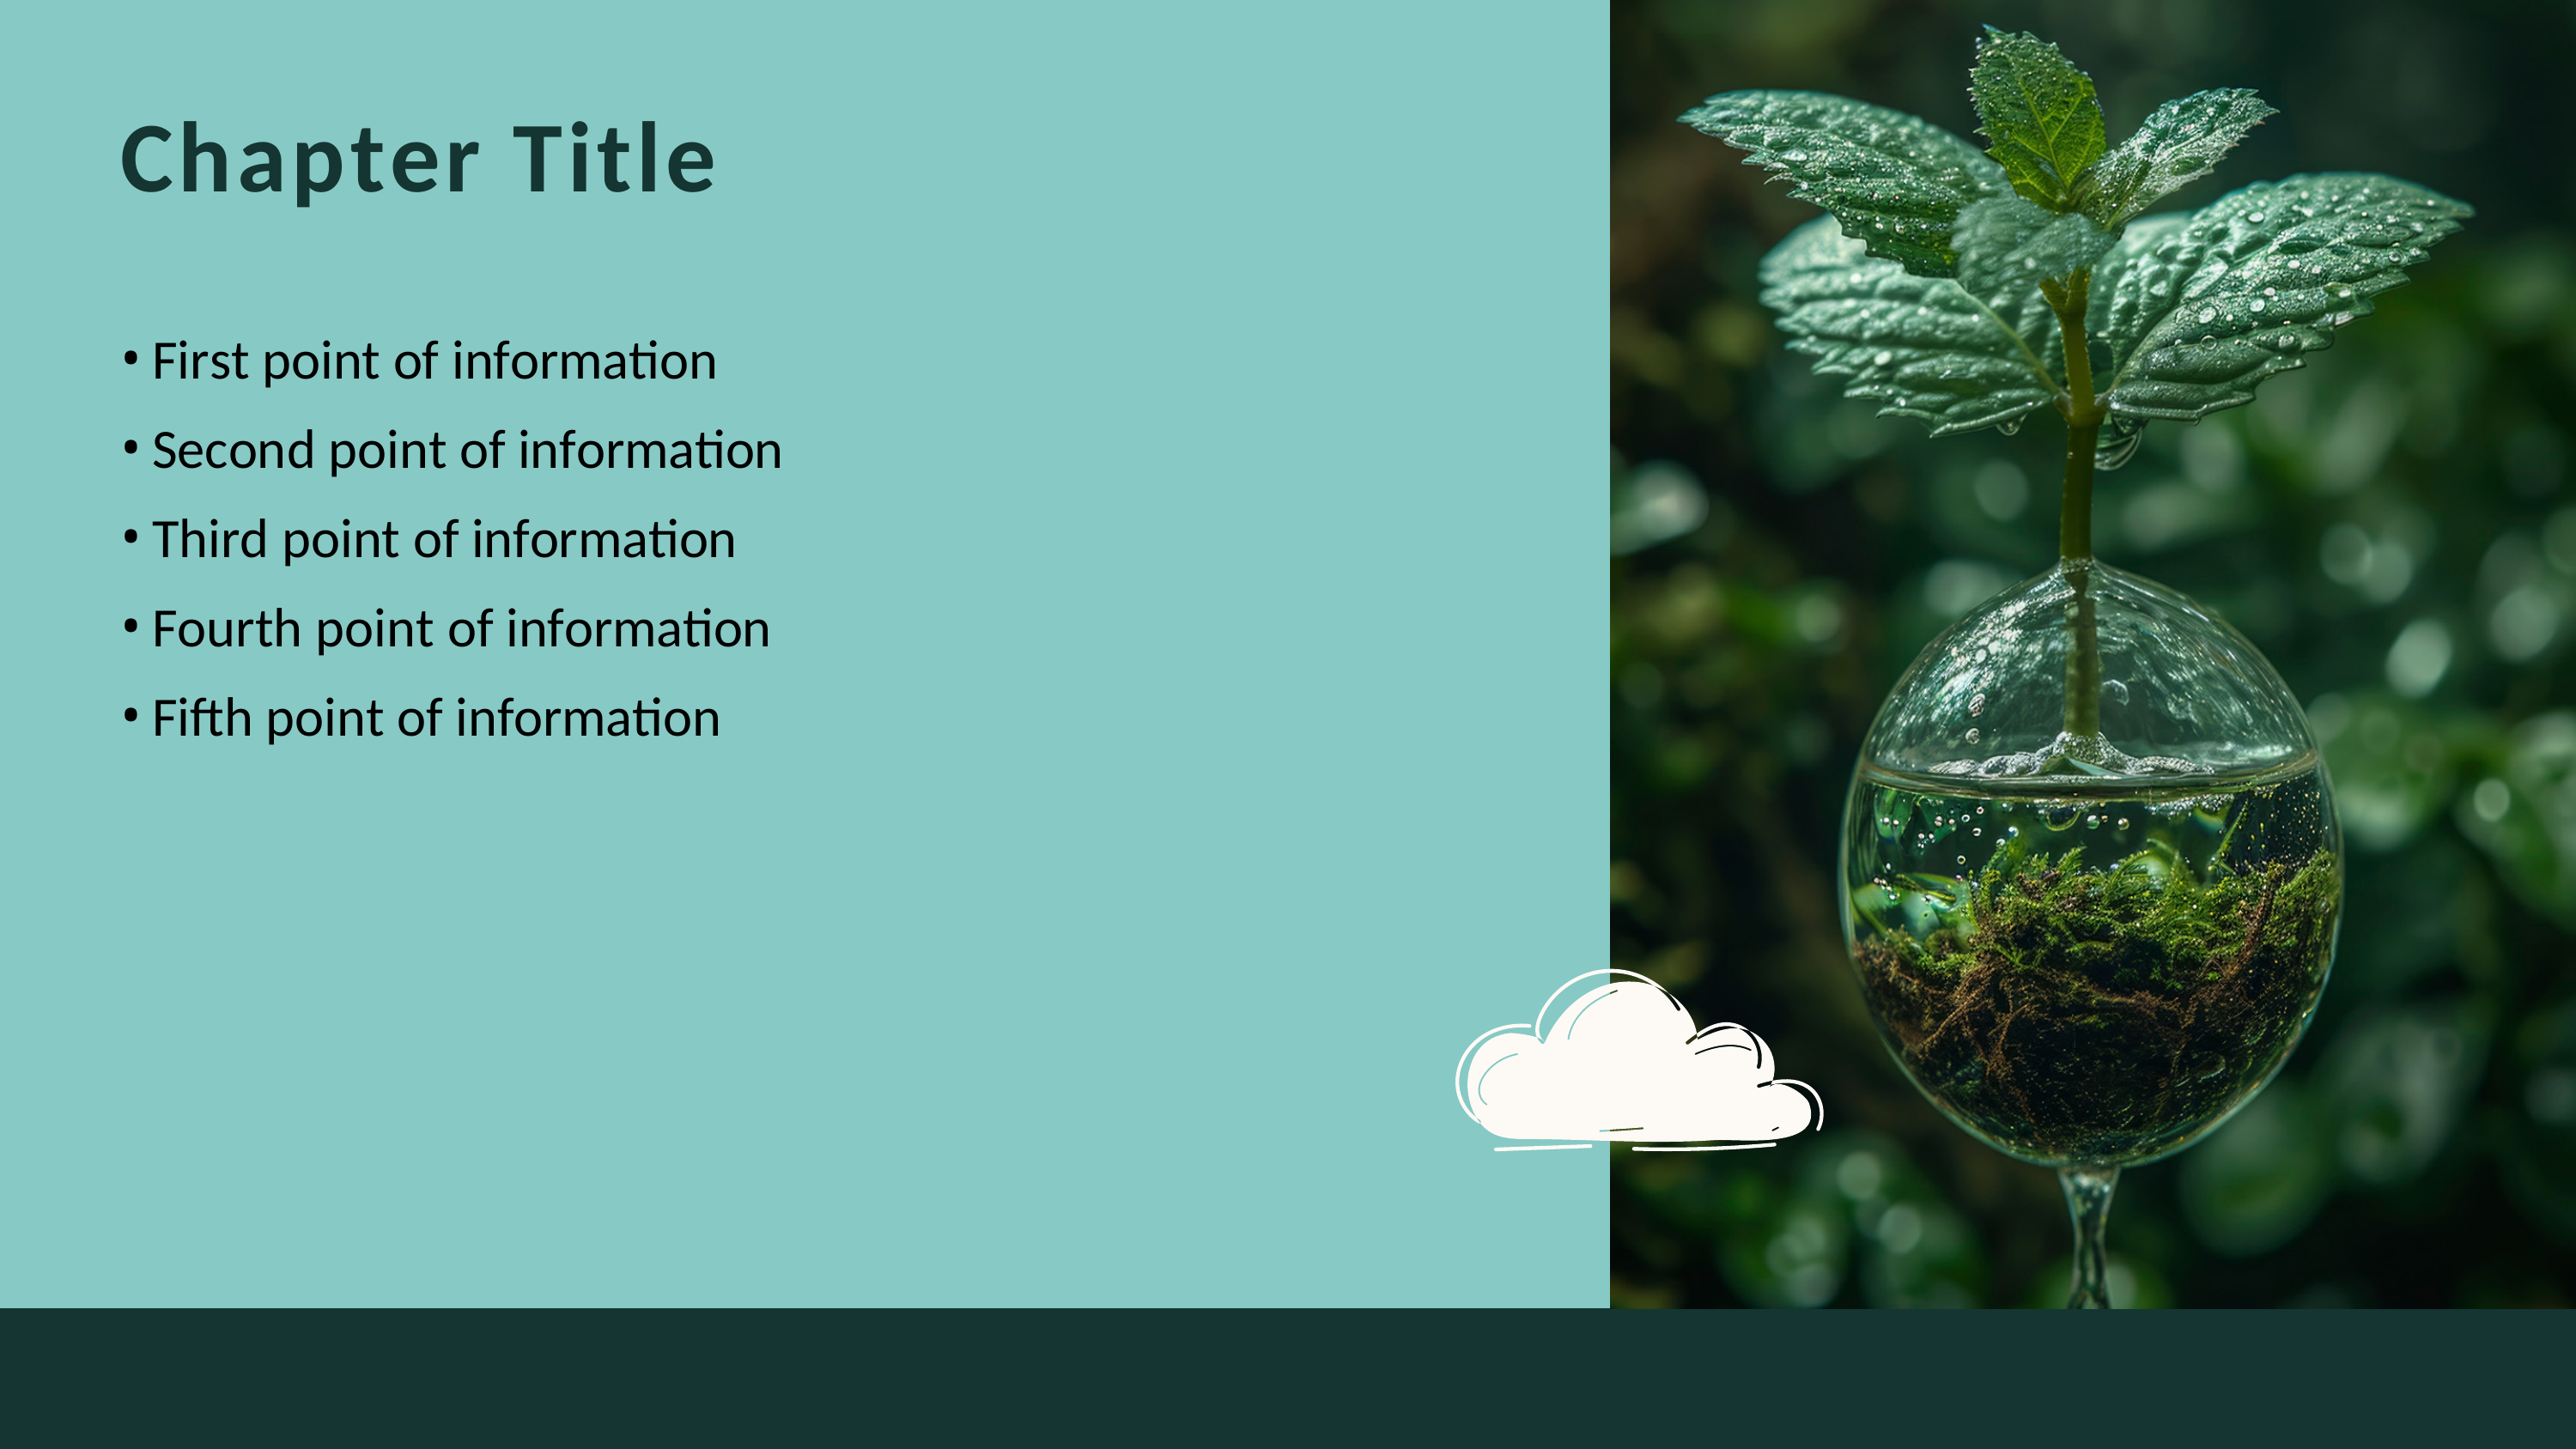

# Chapter Title
First point of information
Second point of information
Third point of information
Fourth point of information
Fifth point of information